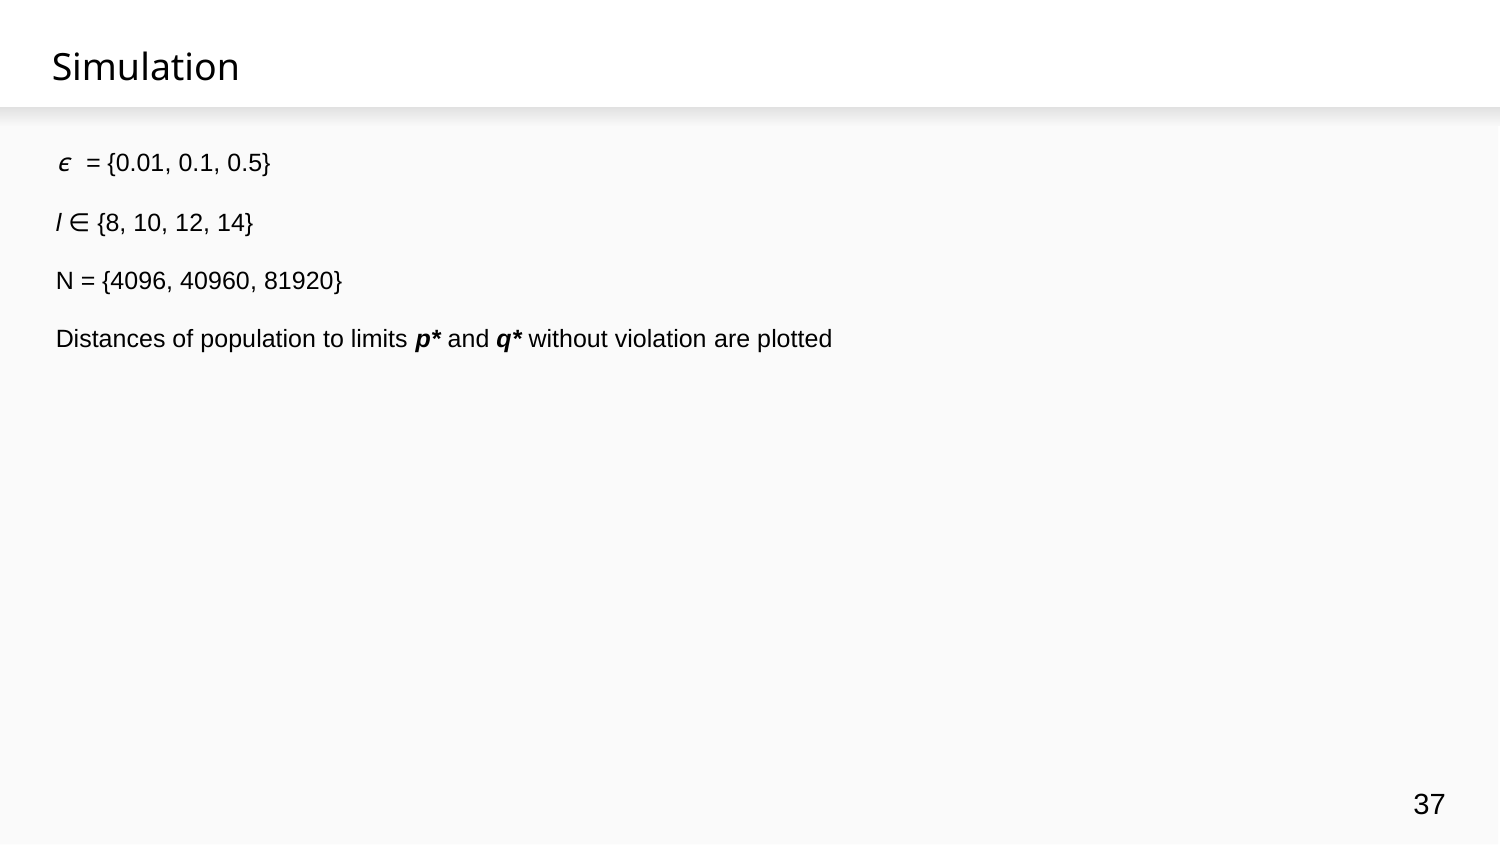

# Simulation
є = {0.01, 0.1, 0.5}
l ∈ {8, 10, 12, 14}
N = {4096, 40960, 81920}
Distances of population to limits p* and q* without violation are plotted
37